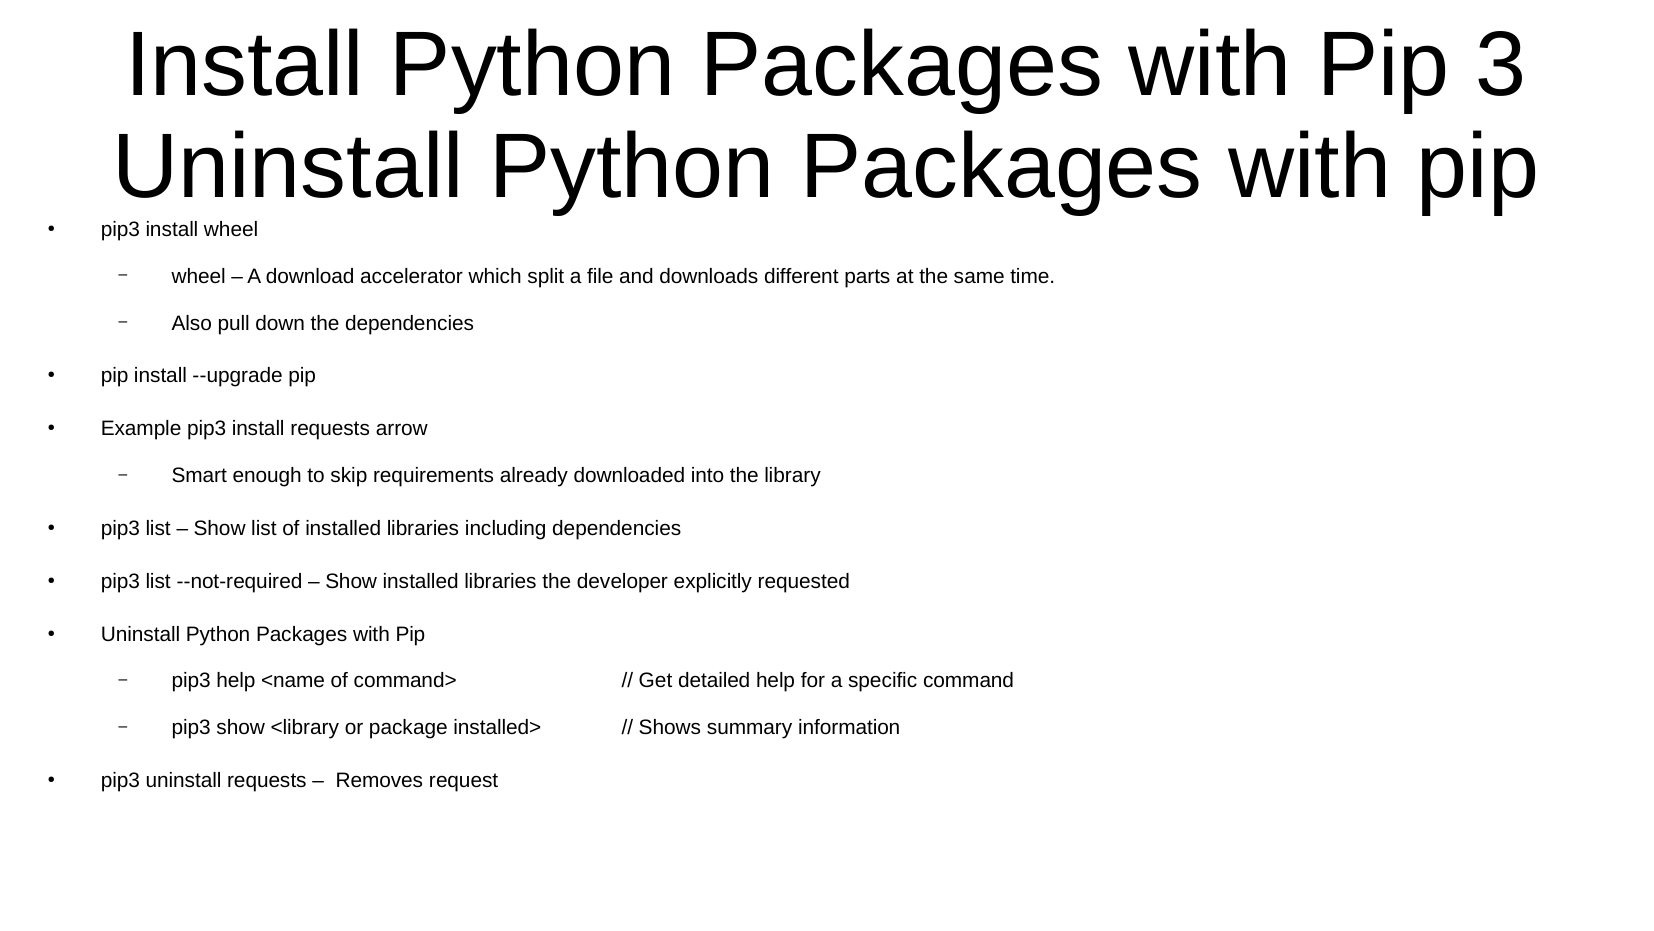

# Install Python Packages with Pip 3 Uninstall Python Packages with pip
pip3 install wheel
wheel – A download accelerator which split a file and downloads different parts at the same time.
Also pull down the dependencies
pip install --upgrade pip
Example pip3 install requests arrow
Smart enough to skip requirements already downloaded into the library
pip3 list – Show list of installed libraries including dependencies
pip3 list --not-required – Show installed libraries the developer explicitly requested
Uninstall Python Packages with Pip
pip3 help <name of command>			// Get detailed help for a specific command
pip3 show <library or package installed>		// Shows summary information
pip3 uninstall requests – Removes request